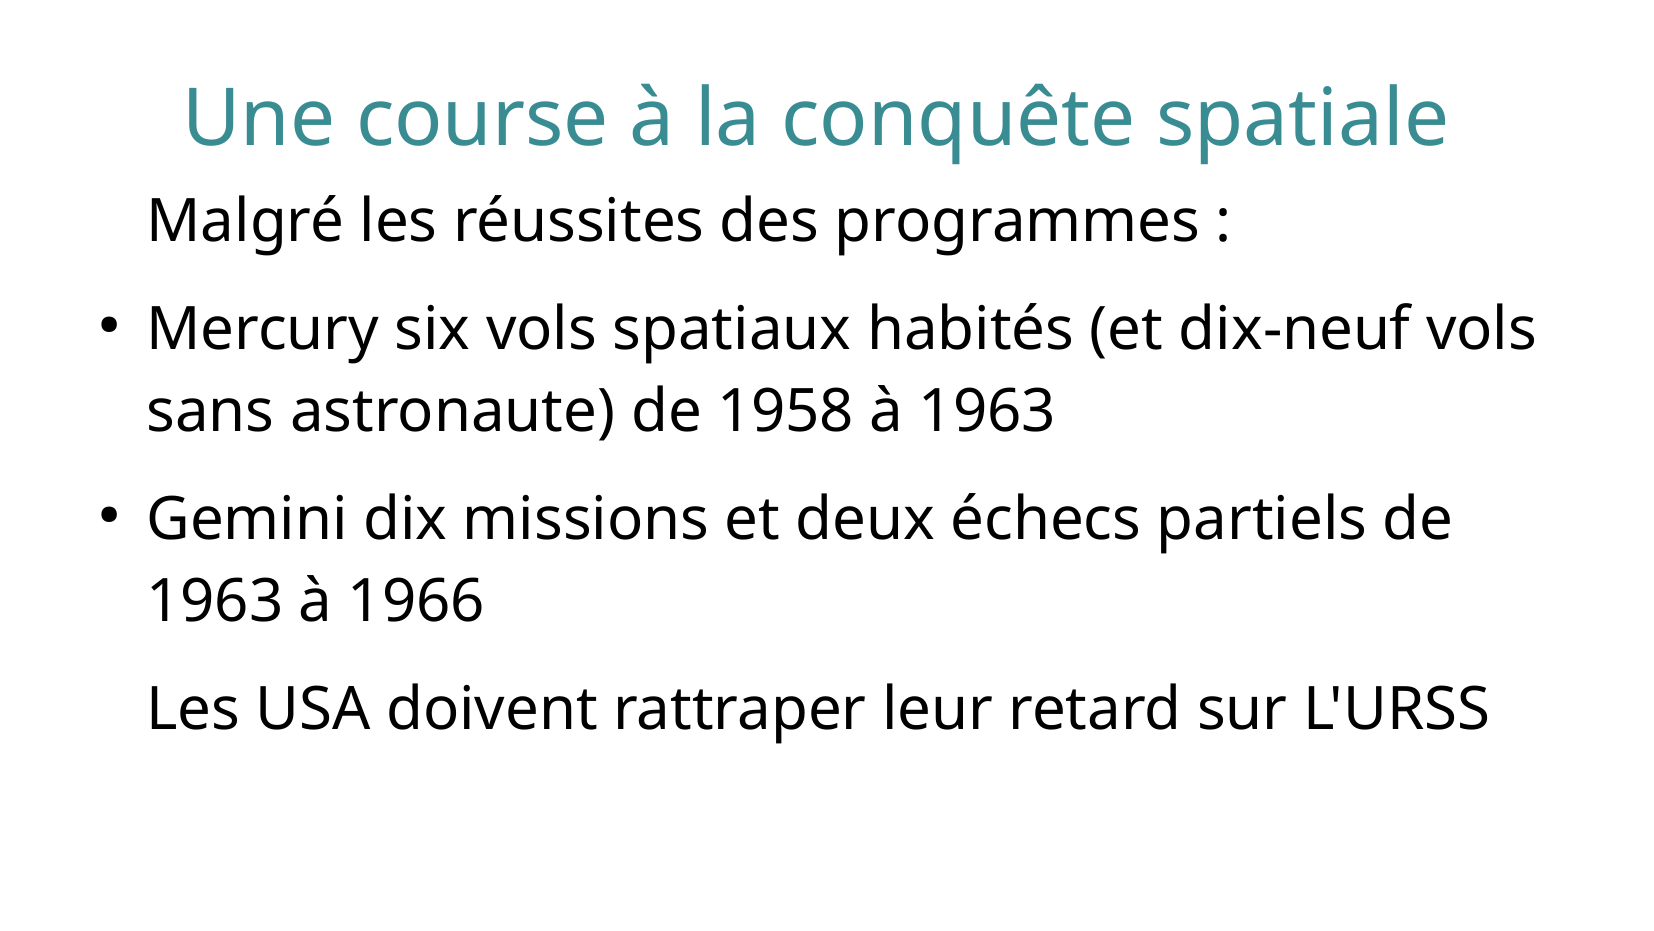

# Une course à la conquête spatiale
Malgré les réussites des programmes :
Mercury six vols spatiaux habités (et dix-neuf vols sans astronaute) de 1958 à 1963
Gemini dix missions et deux échecs partiels de 1963 à 1966
Les USA doivent rattraper leur retard sur L'URSS